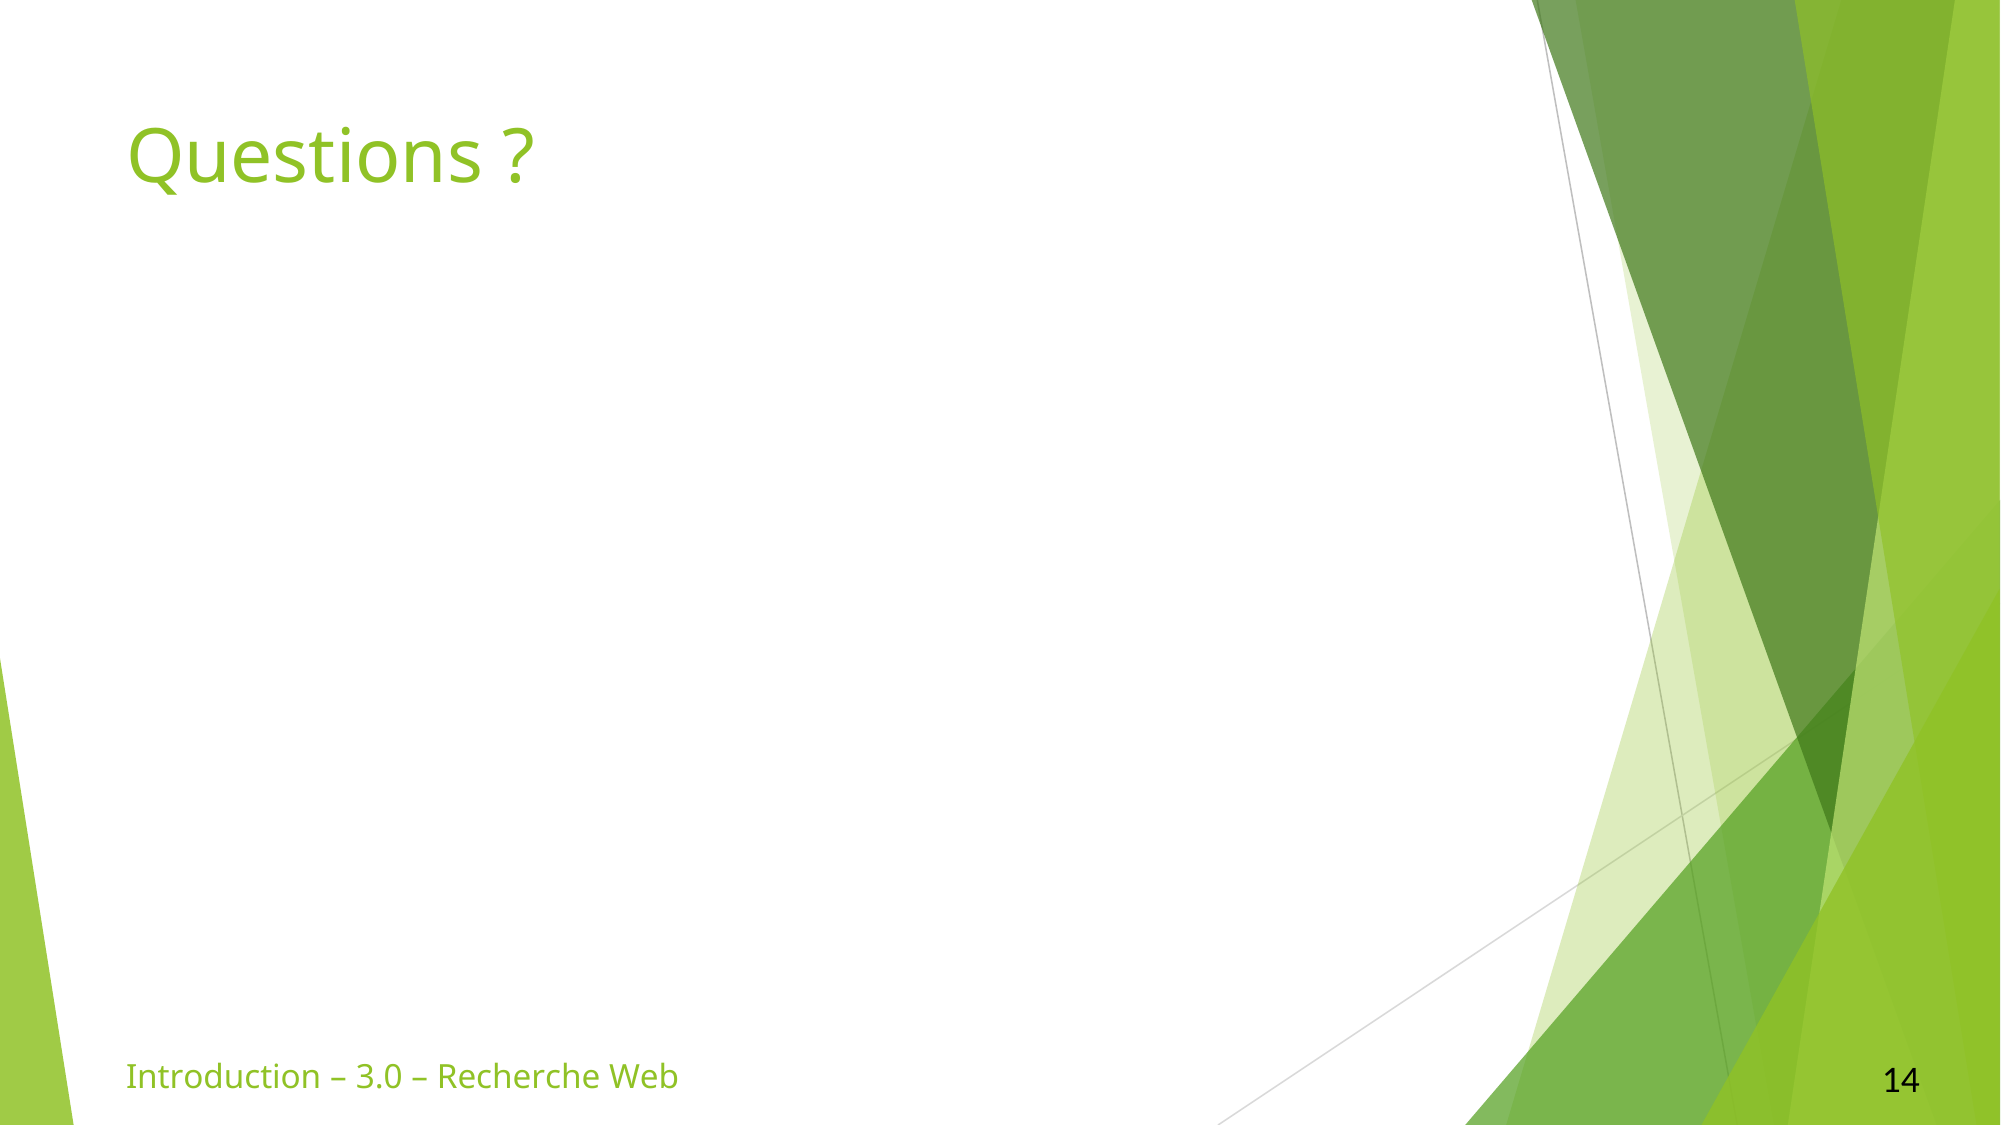

# Questions ?
Introduction – 3.0 – Recherche Web